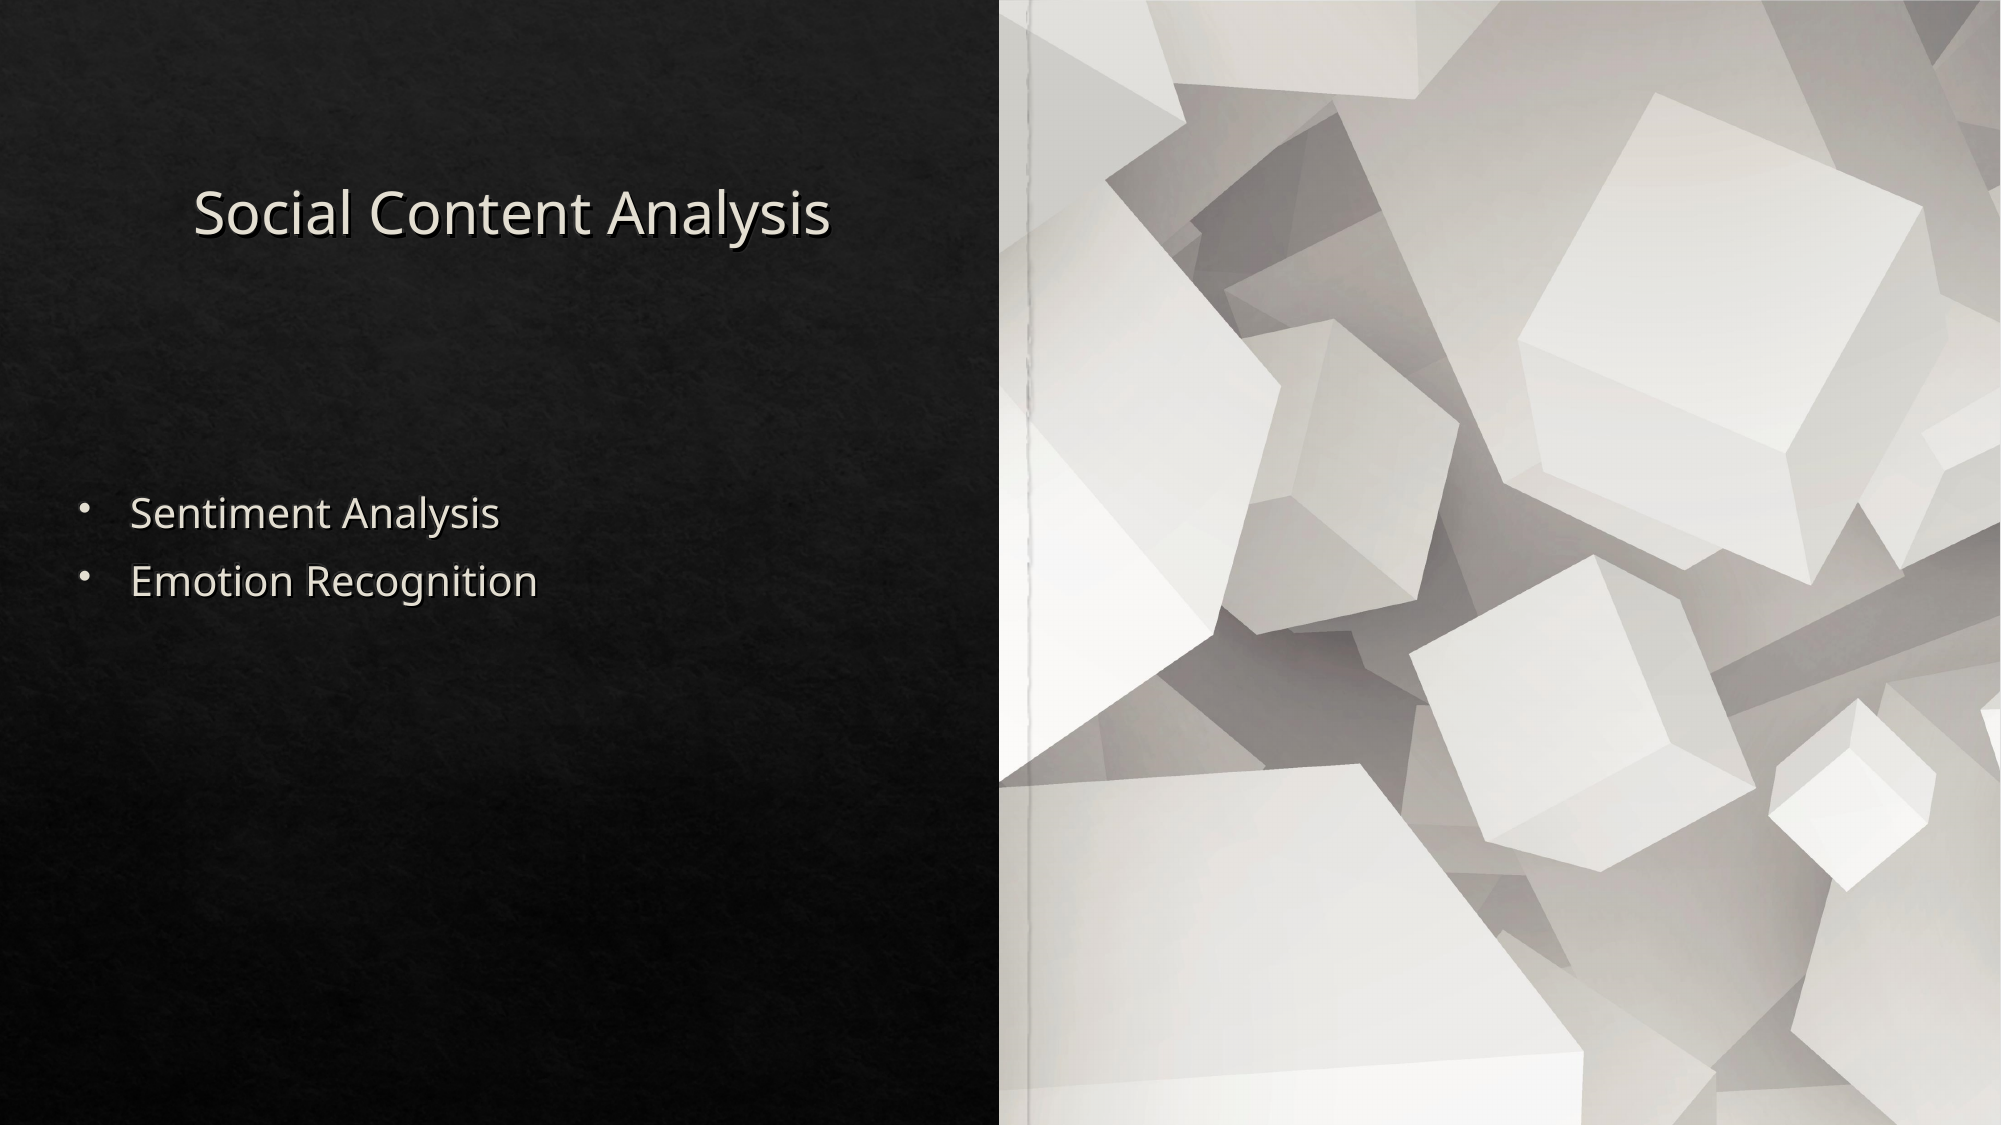

# Social Content Analysis
Sentiment Analysis
Emotion Recognition